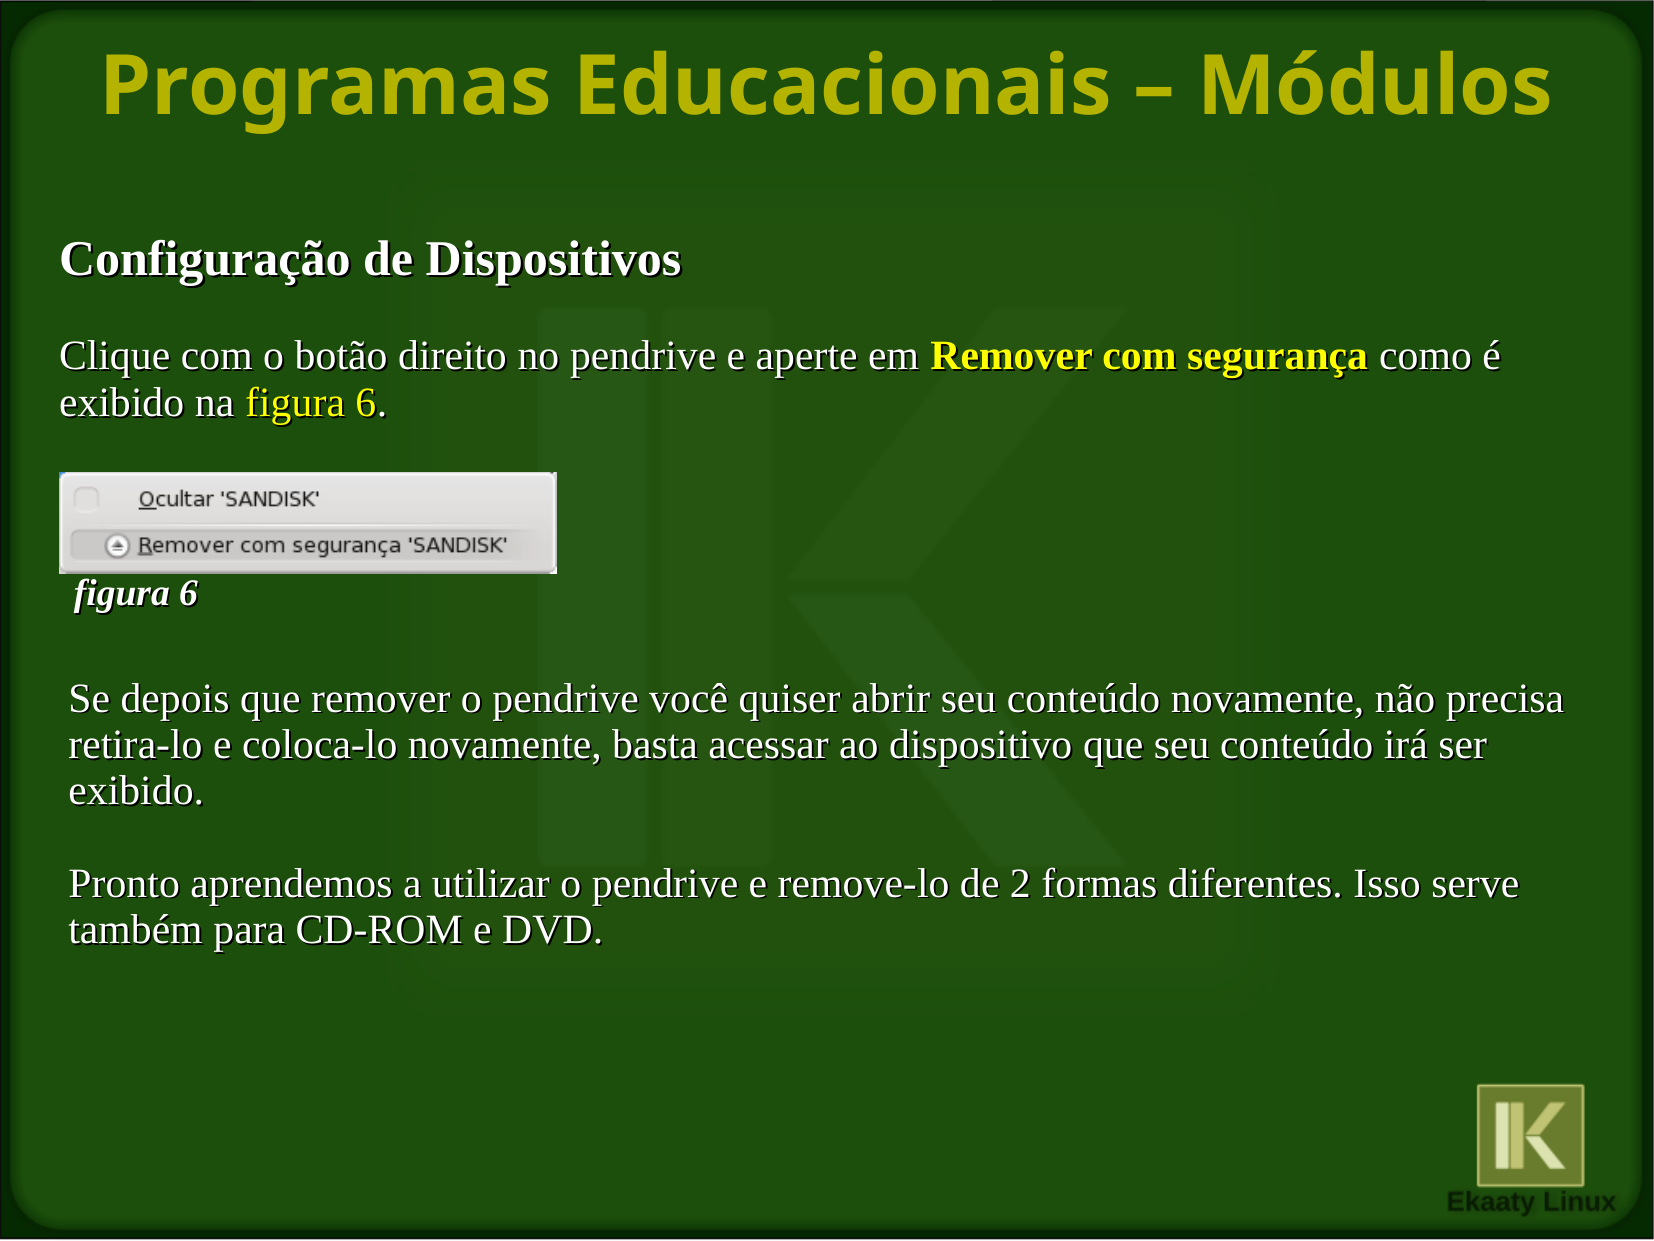

Programas Educacionais – Módulos
# Configuração de Dispositivos Clique com o botão direito no pendrive e aperte em Remover com segurança como é exibido na figura 6.
figura 6
Se depois que remover o pendrive você quiser abrir seu conteúdo novamente, não precisa retira-lo e coloca-lo novamente, basta acessar ao dispositivo que seu conteúdo irá ser exibido.
Pronto aprendemos a utilizar o pendrive e remove-lo de 2 formas diferentes. Isso serve também para CD-ROM e DVD.